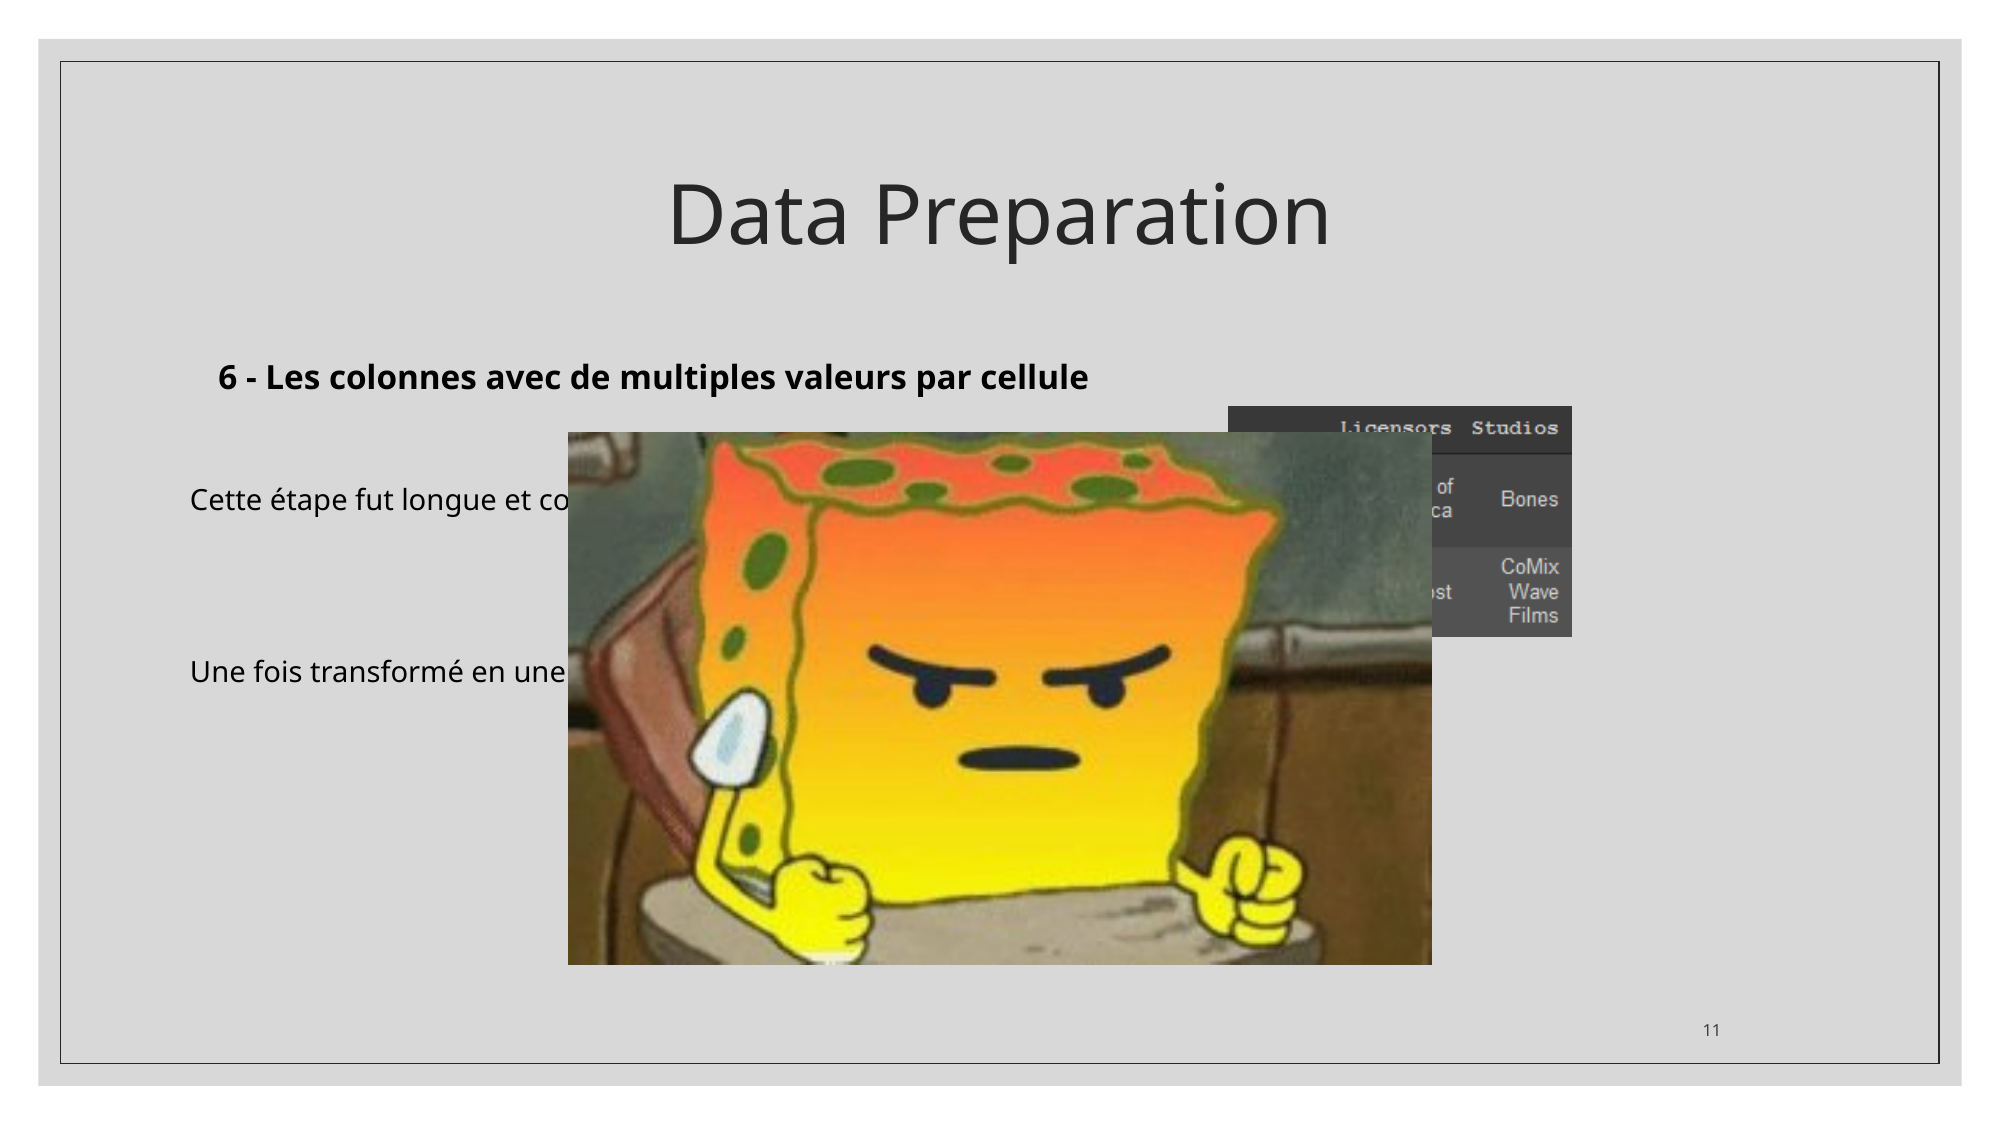

# Data Preparation
6 - Les colonnes avec de multiples valeurs par cellule
Cette étape fut longue et compliquée, voici un exemple de colonne :
Une fois transformé en une liste cela ressemble à ça :